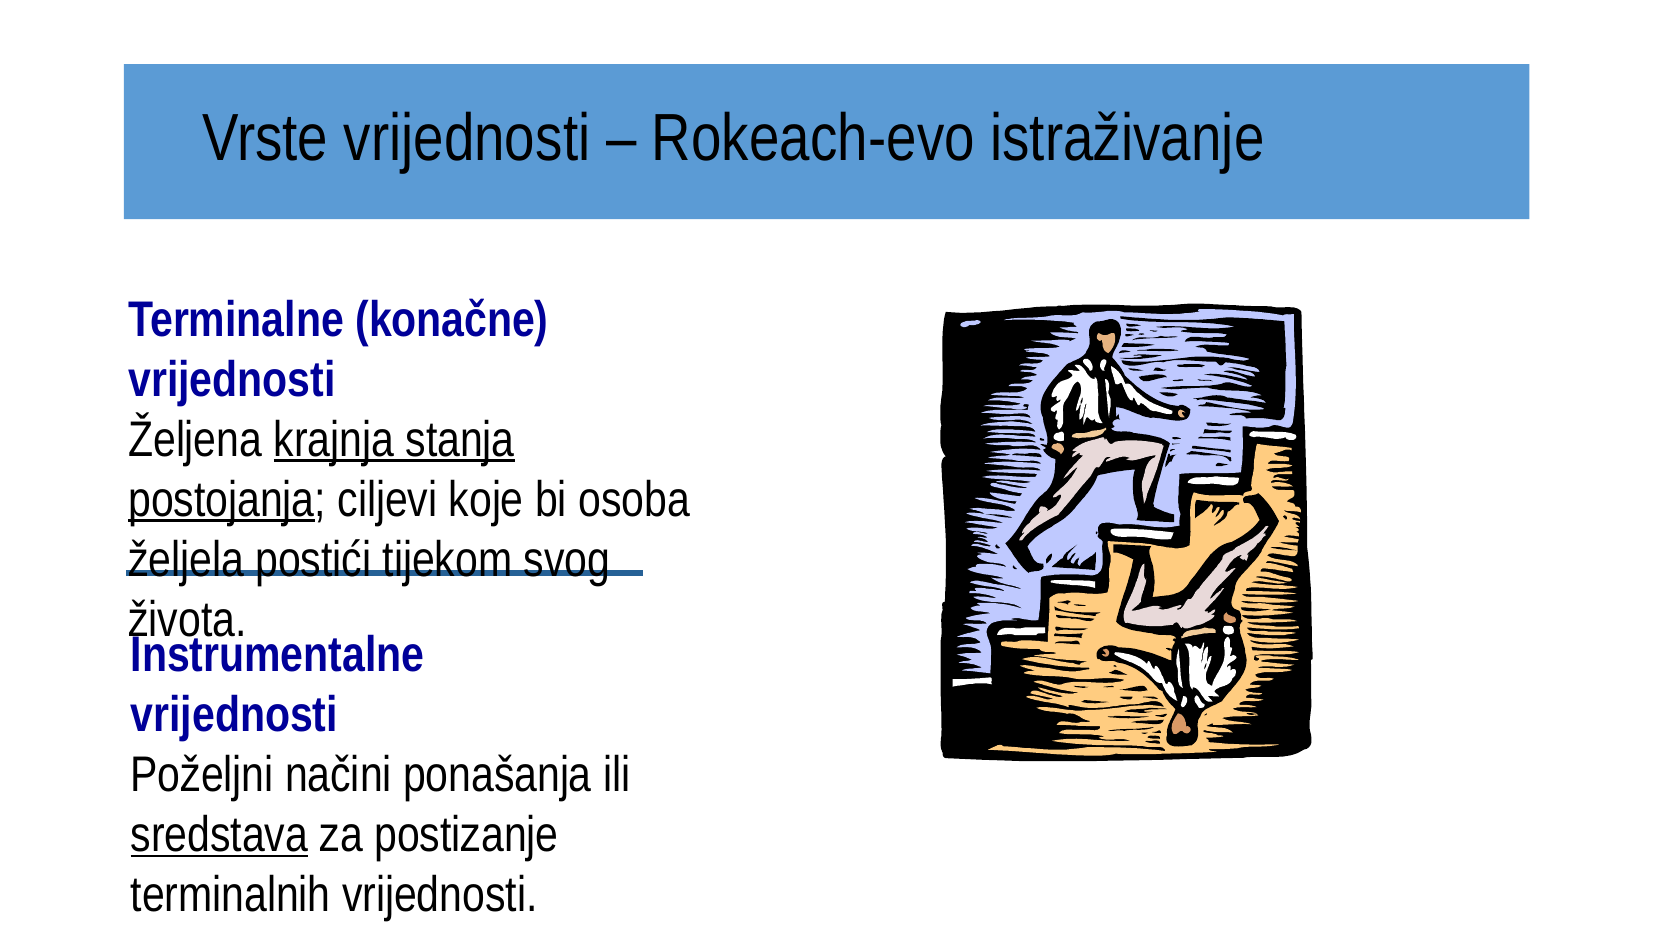

# Vrste vrijednosti – Rokeach-evo istraživanje
Terminalne (konačne) vrijednosti
Željena krajnja stanja postojanja; ciljevi koje bi osoba željela postići tijekom svog života.
Instrumentalne vrijednosti
Poželjni načini ponašanja ili sredstava za postizanje terminalnih vrijednosti.